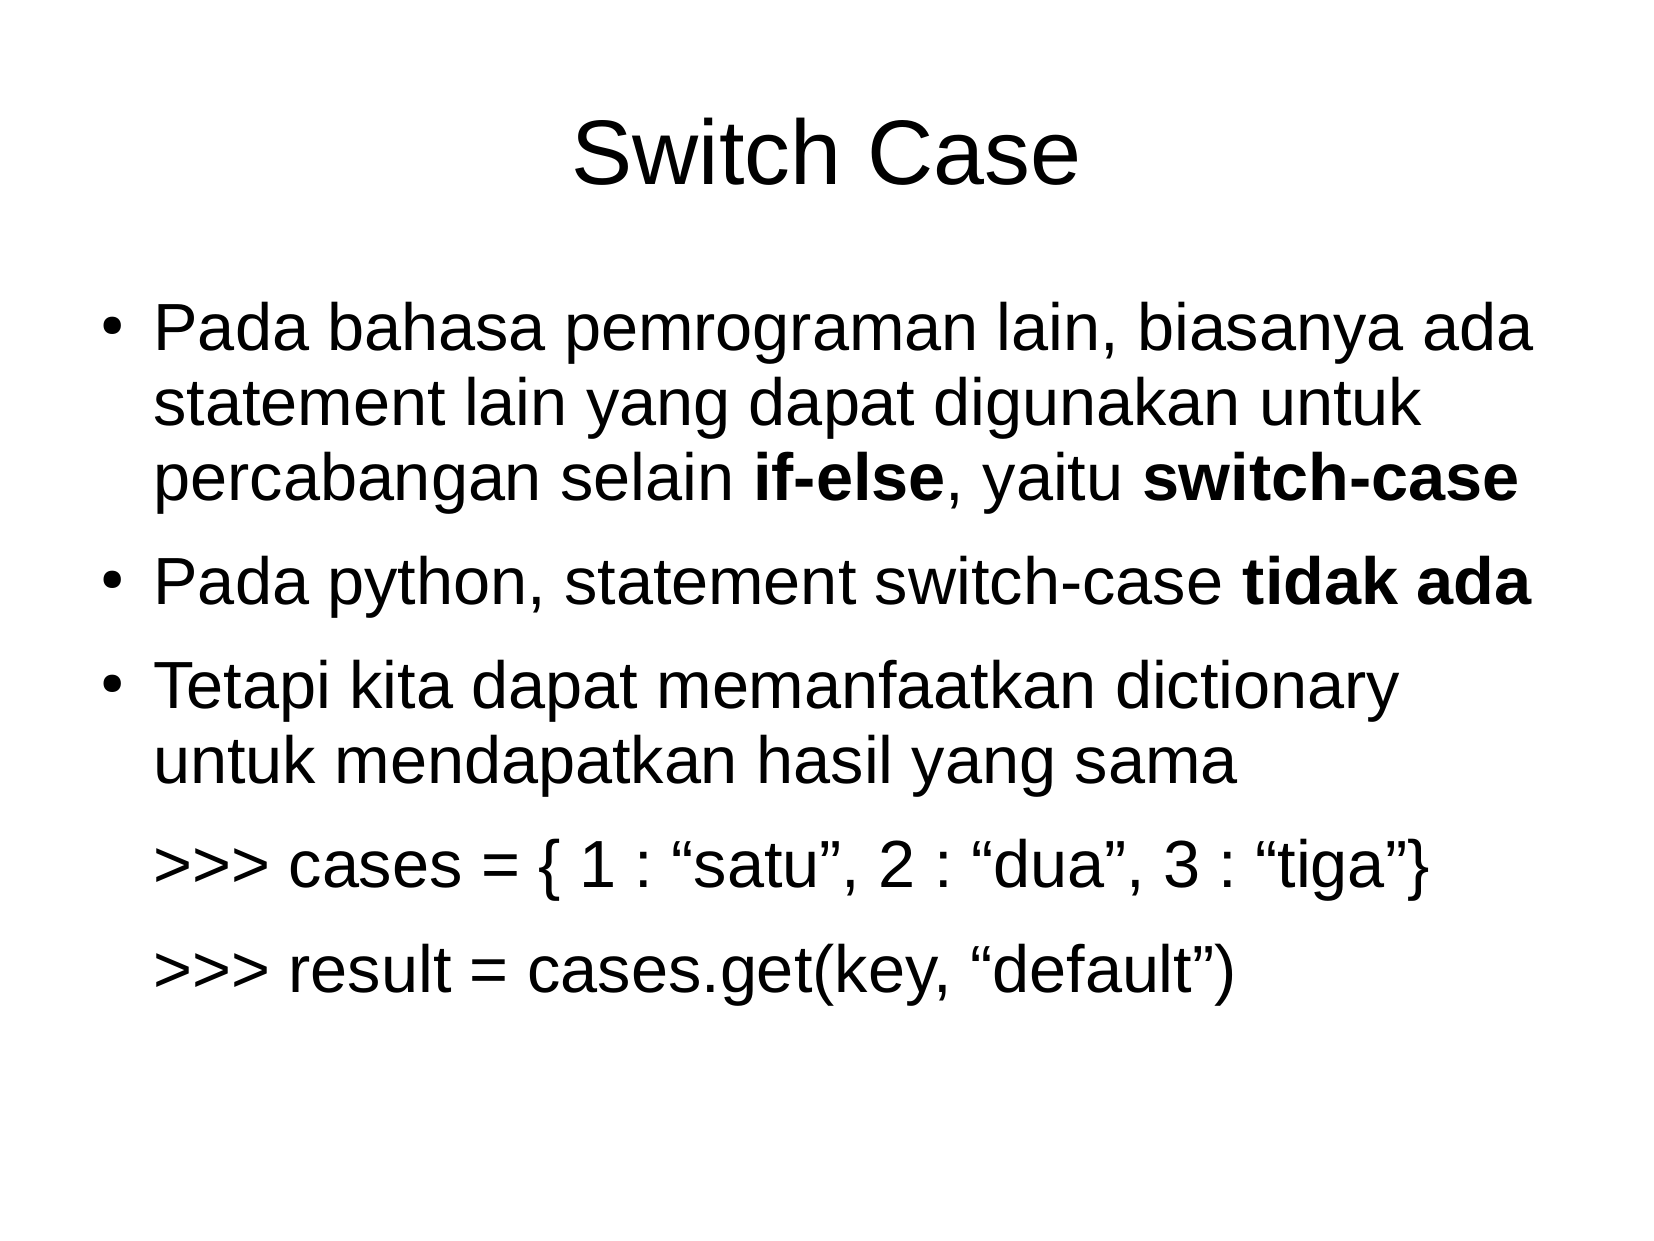

# Switch Case
Pada bahasa pemrograman lain, biasanya ada statement lain yang dapat digunakan untuk percabangan selain if-else, yaitu switch-case
Pada python, statement switch-case tidak ada
Tetapi kita dapat memanfaatkan dictionary untuk mendapatkan hasil yang sama
>>> cases = { 1 : “satu”, 2 : “dua”, 3 : “tiga”}
>>> result = cases.get(key, “default”)